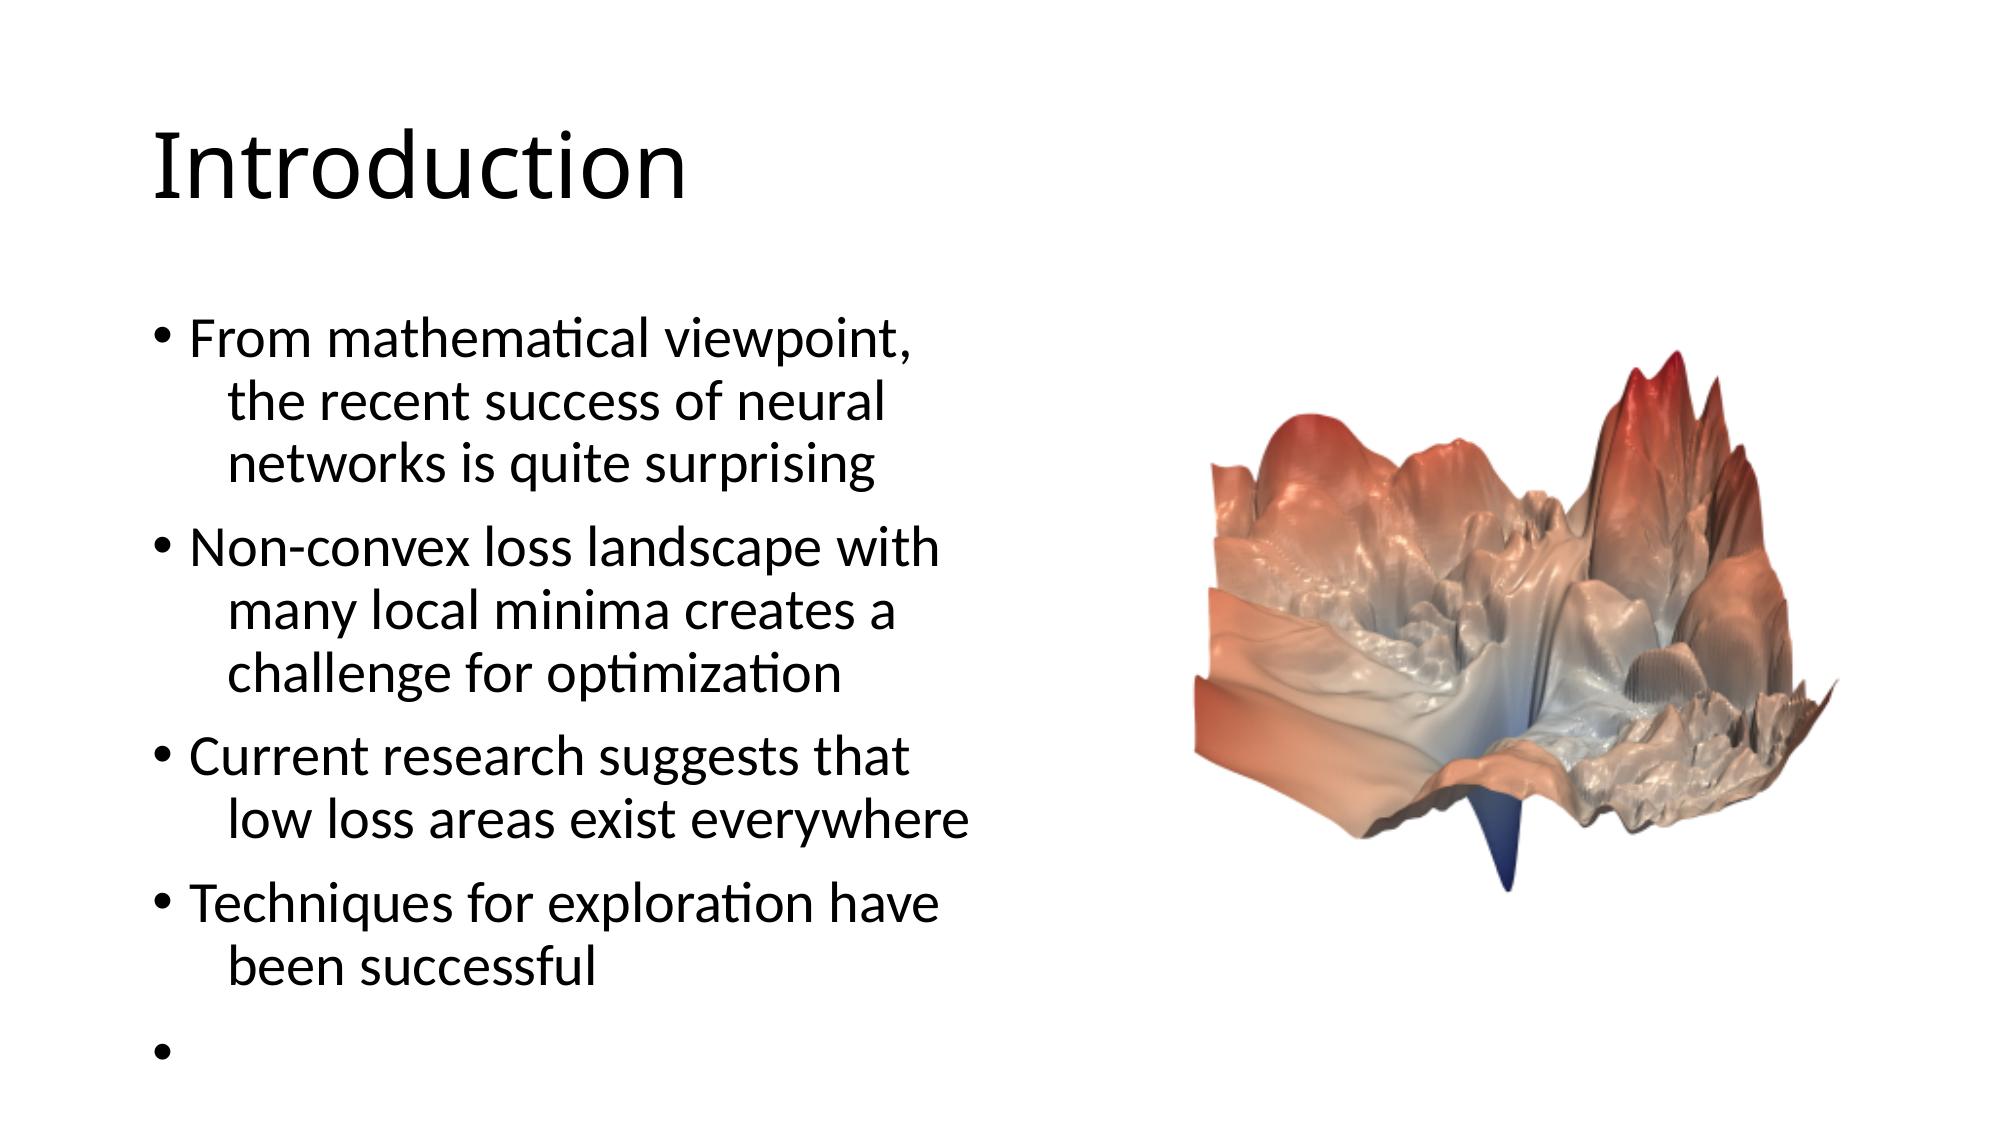

# Introduction
From mathematical viewpoint, the recent success of neural networks is quite surprising
Non-convex loss landscape with many local minima creates a challenge for optimization
Current research suggests that low loss areas exist everywhere
Techniques for exploration have been successful